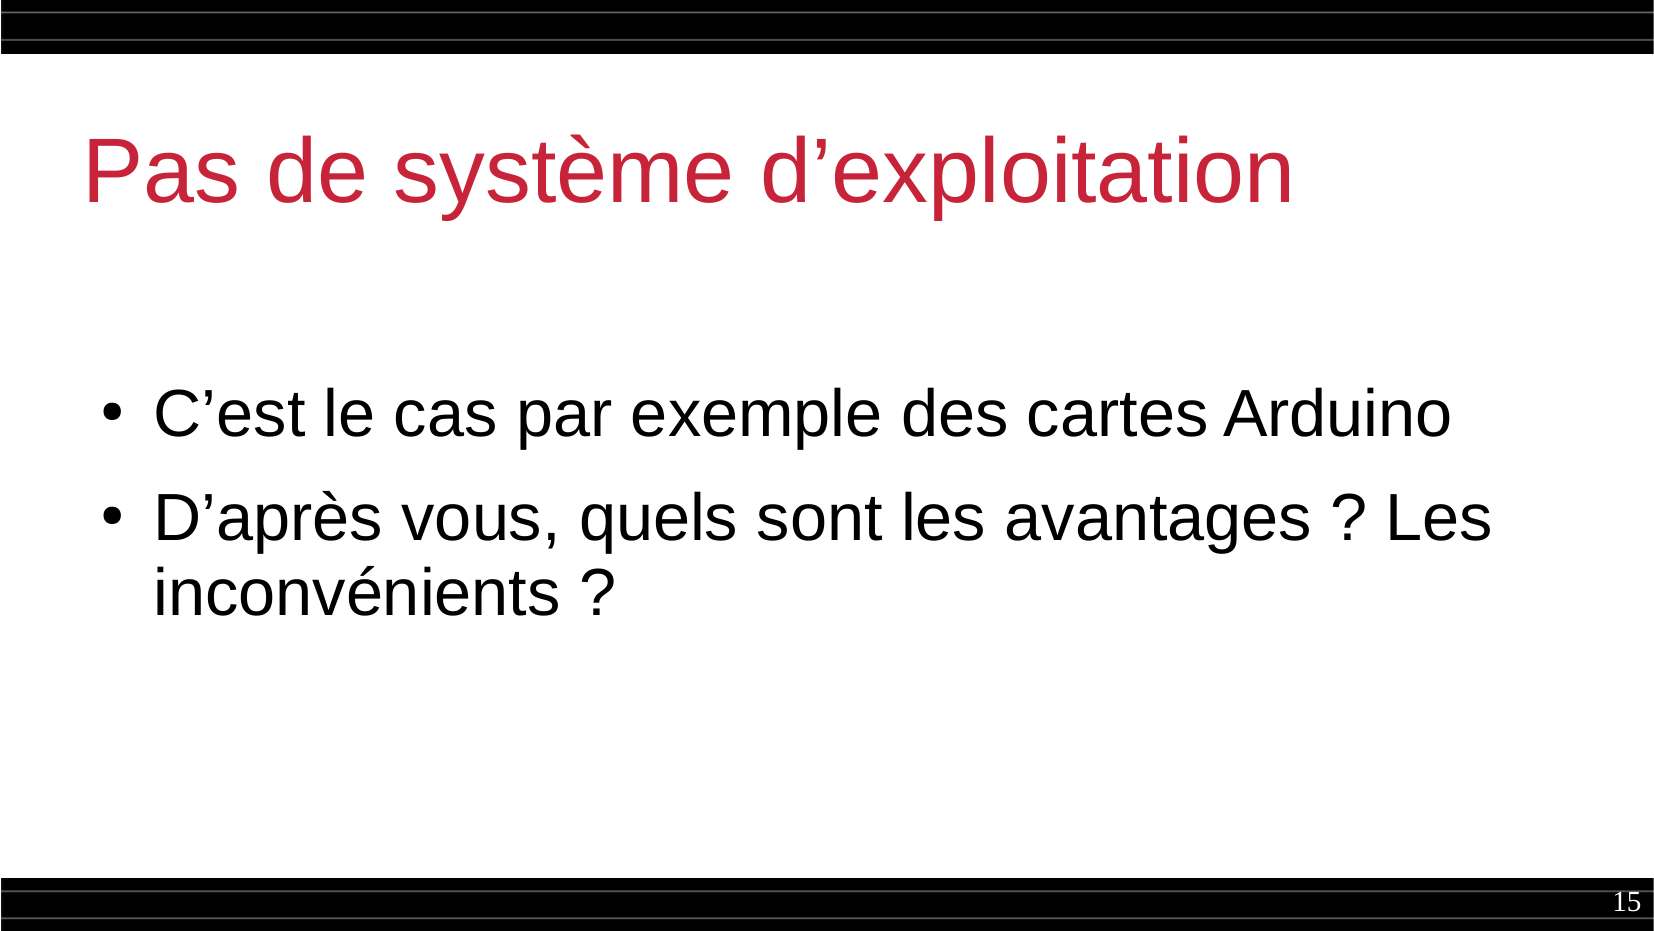

# Pas de système d’exploitation
C’est le cas par exemple des cartes Arduino
D’après vous, quels sont les avantages ? Les inconvénients ?